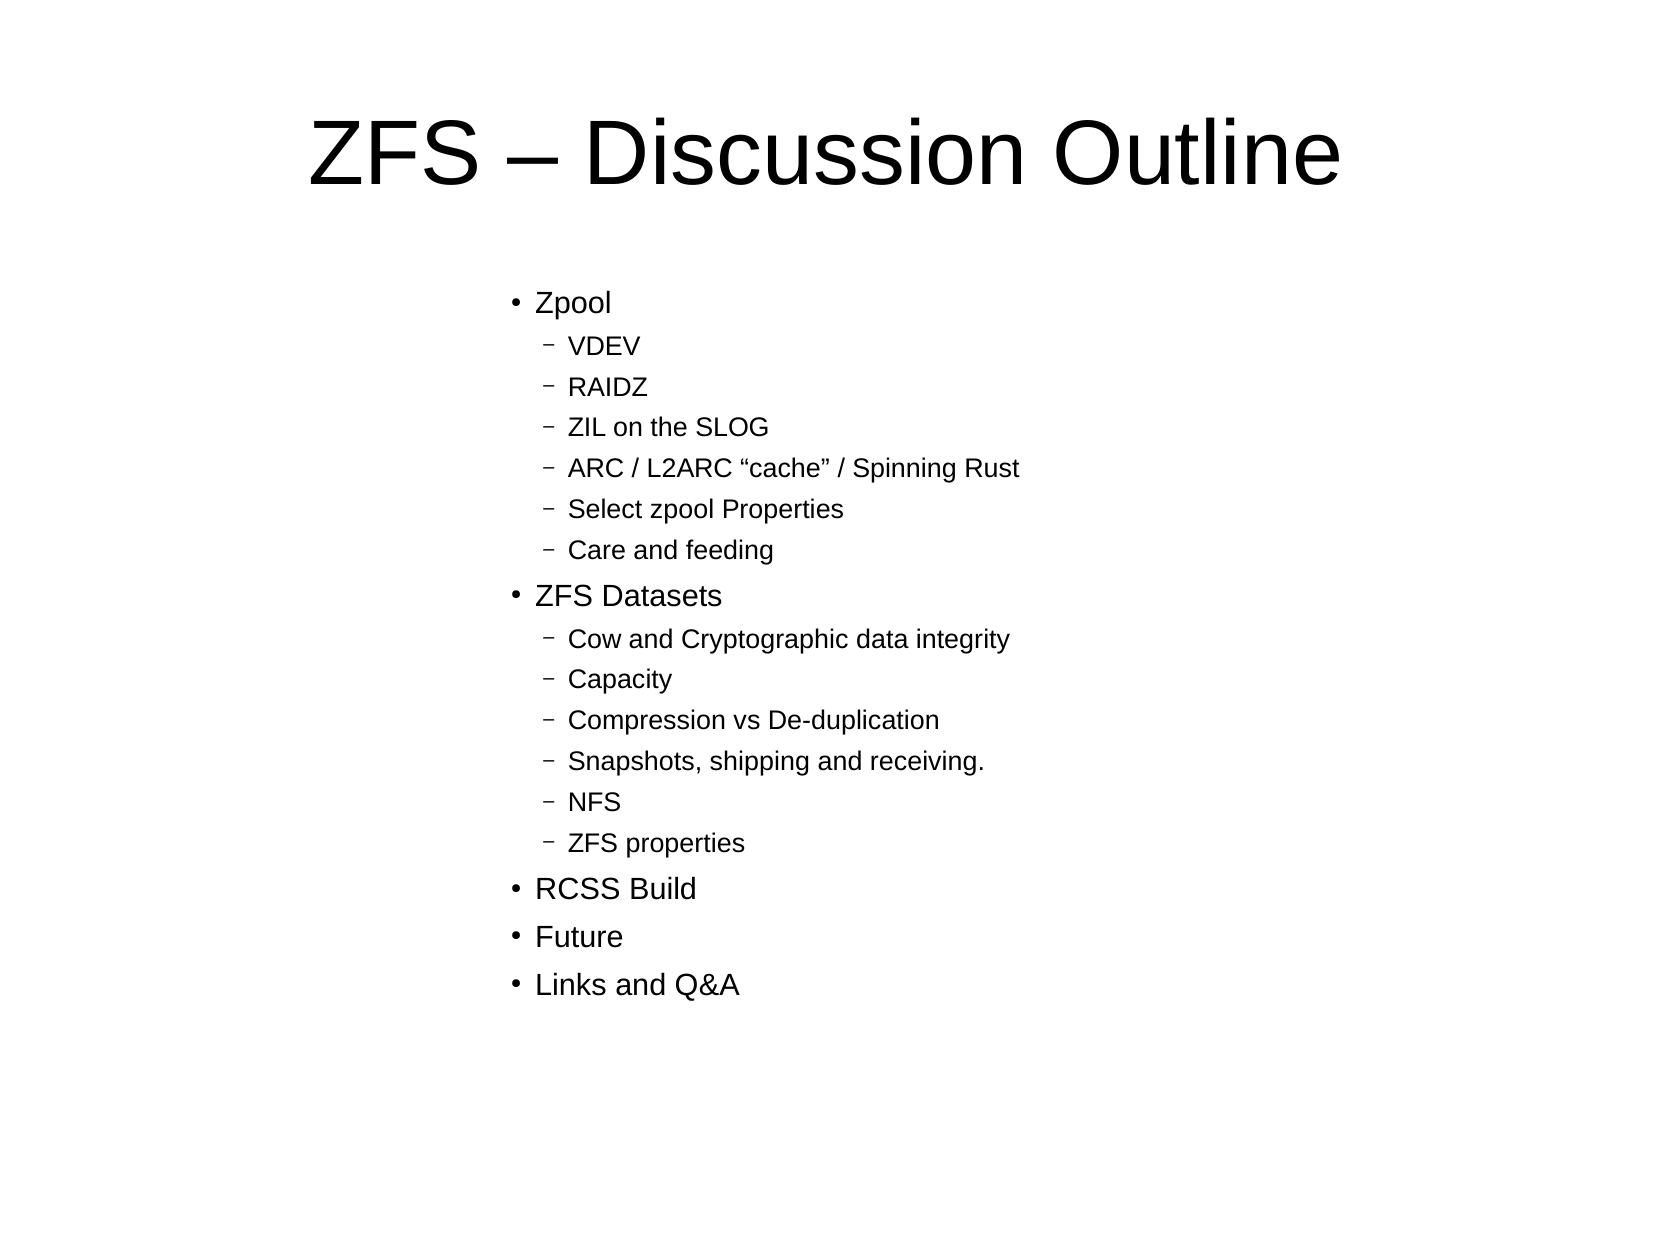

# ZFS – Discussion Outline
Zpool
VDEV
RAIDZ
ZIL on the SLOG
ARC / L2ARC “cache” / Spinning Rust
Select zpool Properties
Care and feeding
ZFS Datasets
Cow and Cryptographic data integrity
Capacity
Compression vs De-duplication
Snapshots, shipping and receiving.
NFS
ZFS properties
RCSS Build
Future
Links and Q&A